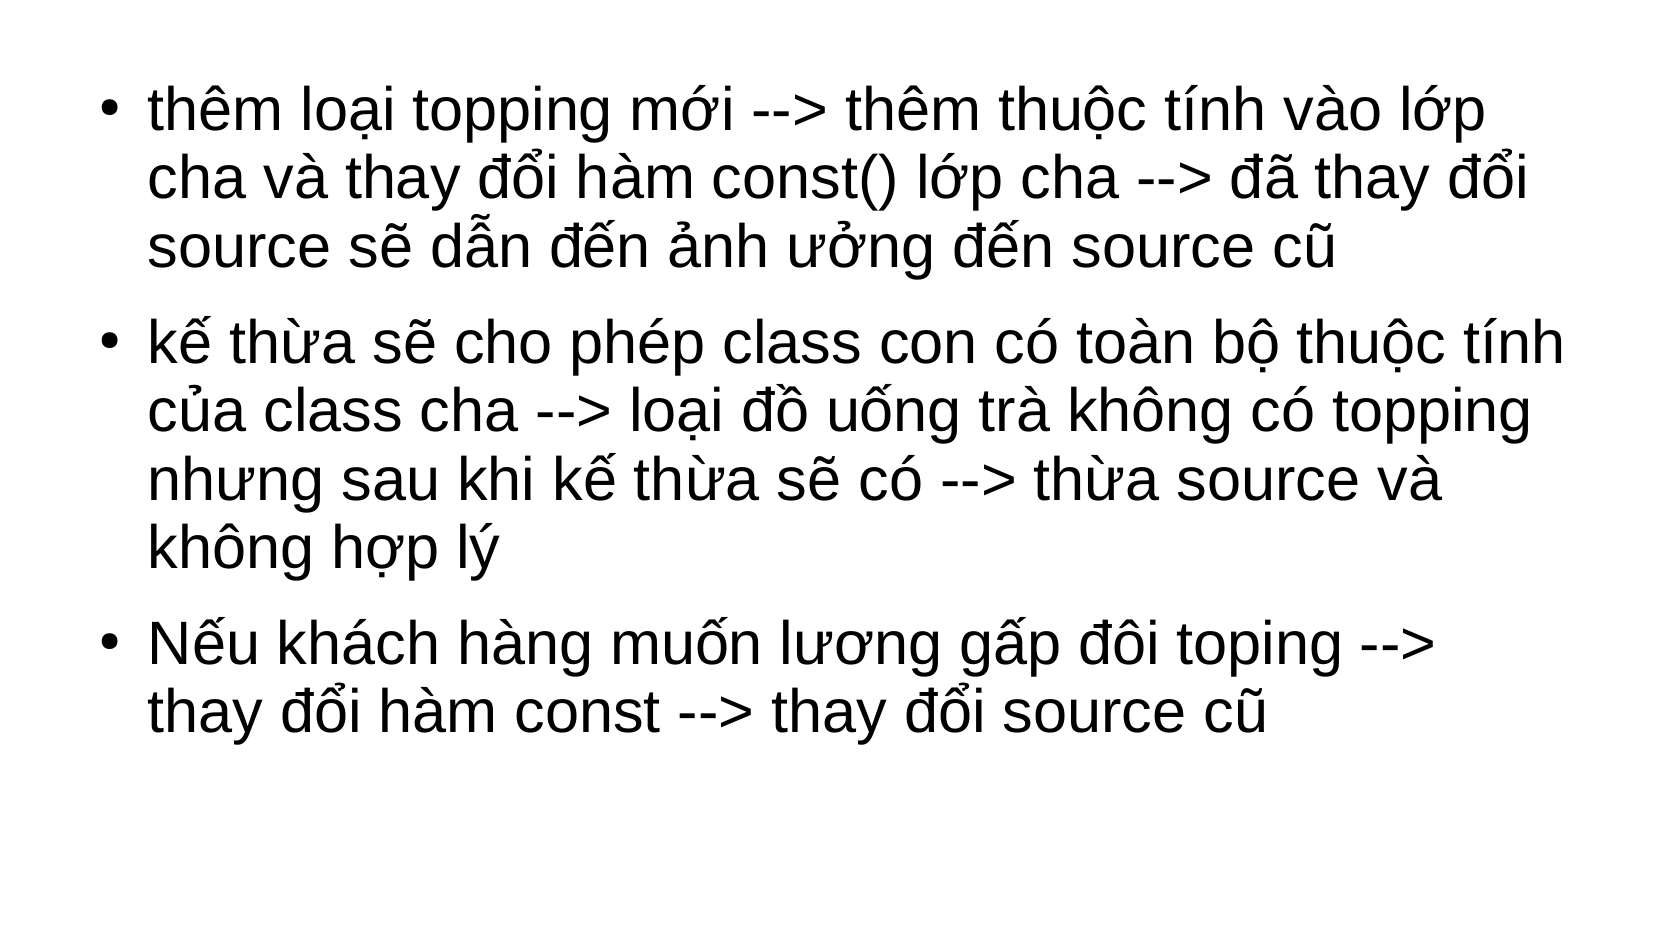

# thêm loại topping mới --> thêm thuộc tính vào lớp cha và thay đổi hàm const() lớp cha --> đã thay đổi source sẽ dẫn đến ảnh ưởng đến source cũ
kế thừa sẽ cho phép class con có toàn bộ thuộc tính của class cha --> loại đồ uống trà không có topping nhưng sau khi kế thừa sẽ có --> thừa source và không hợp lý
Nếu khách hàng muốn lương gấp đôi toping --> thay đổi hàm const --> thay đổi source cũ